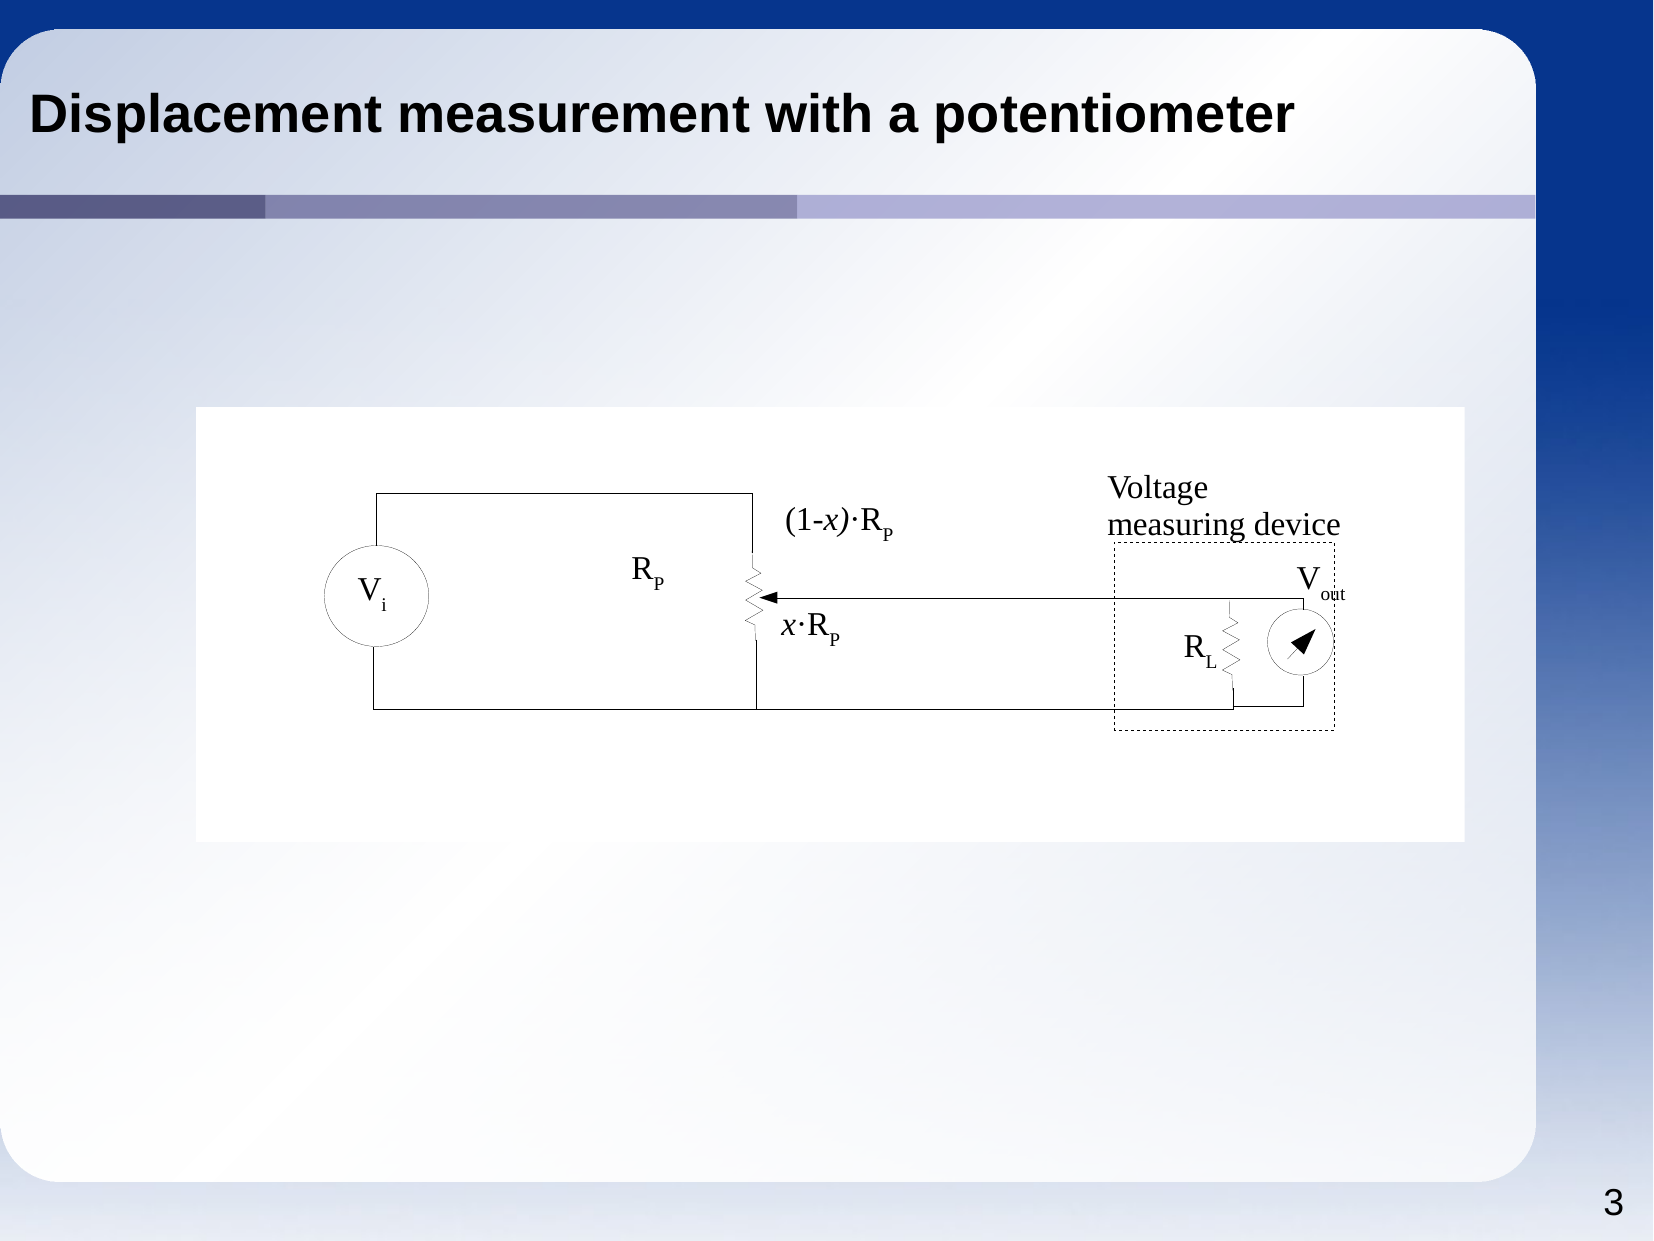

# Displacement measurement with a potentiometer
3